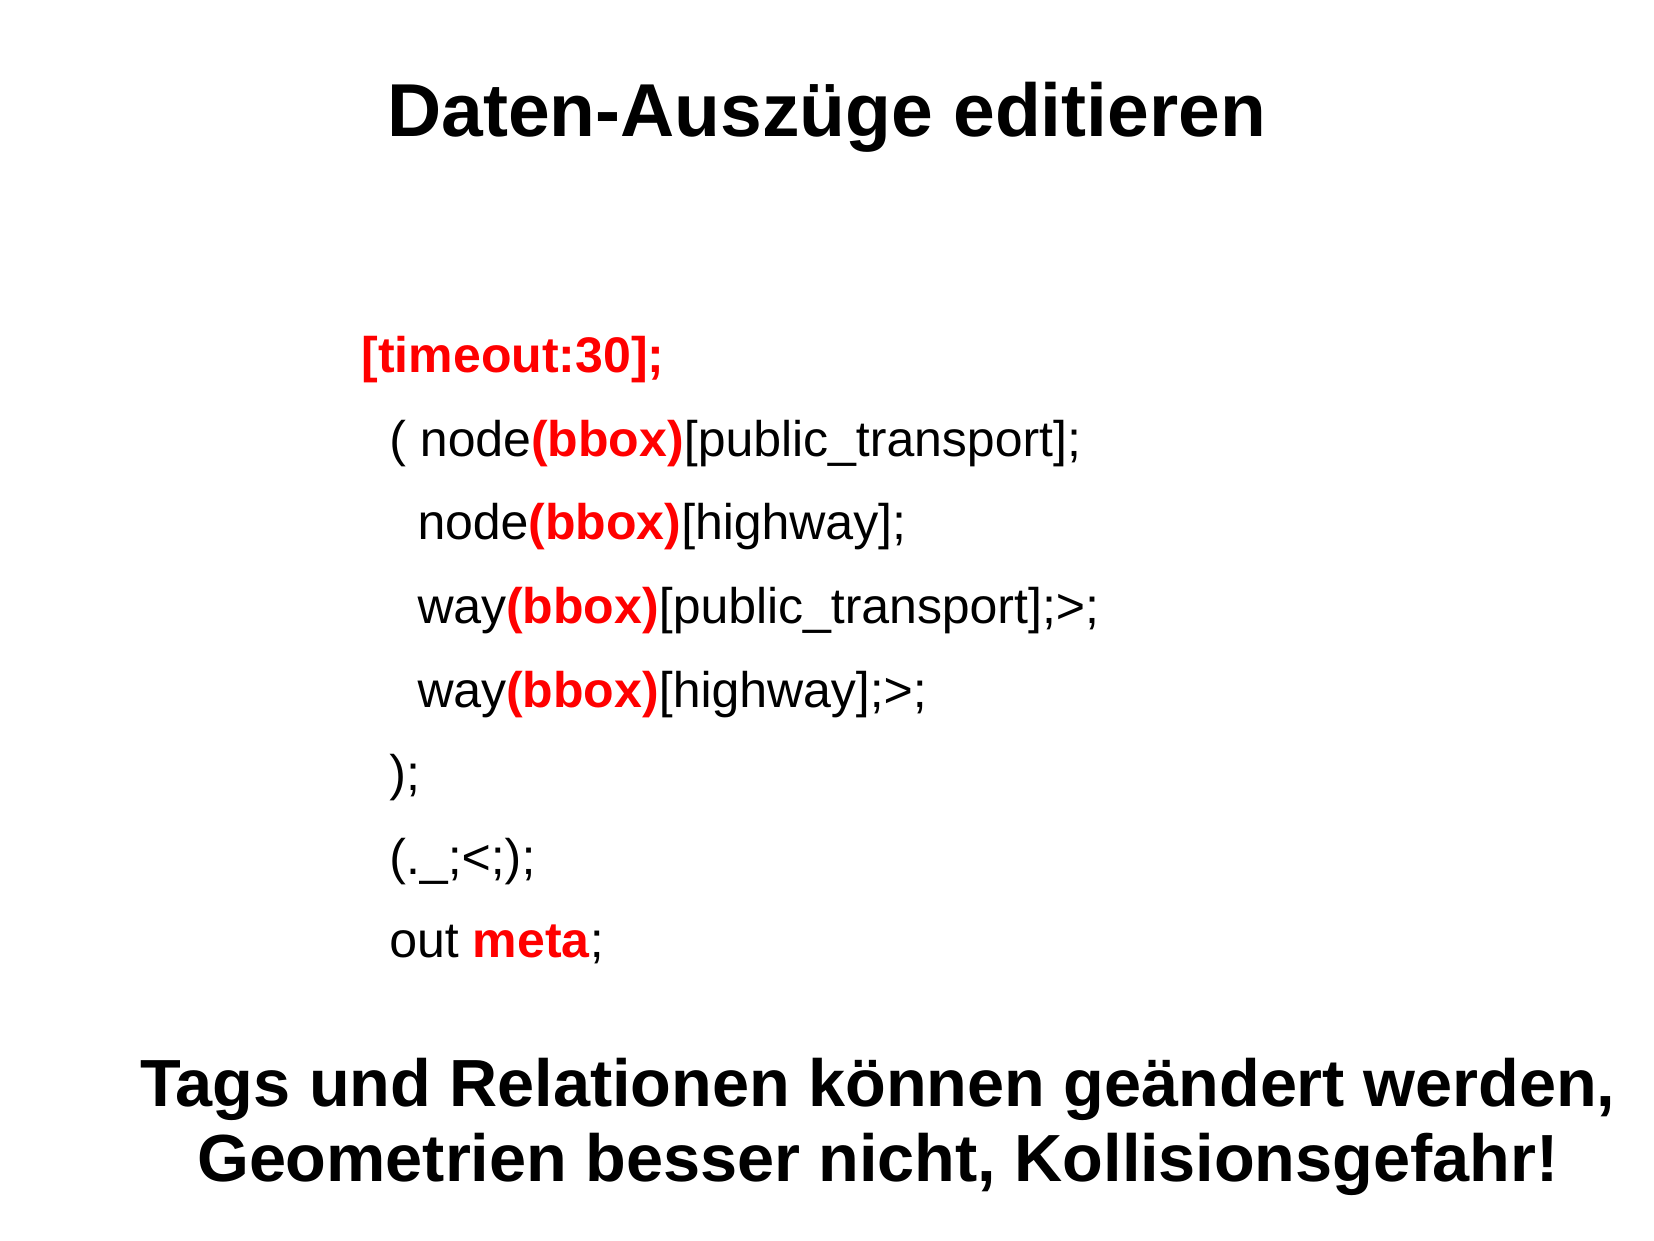

Daten-Auszüge editieren
[timeout:30];
 ( node(bbox)[public_transport];
 node(bbox)[highway];
 way(bbox)[public_transport];>;
 way(bbox)[highway];>;
 );
 (._;<;);
 out meta;
Tags und Relationen können geändert werden,
Geometrien besser nicht, Kollisionsgefahr!